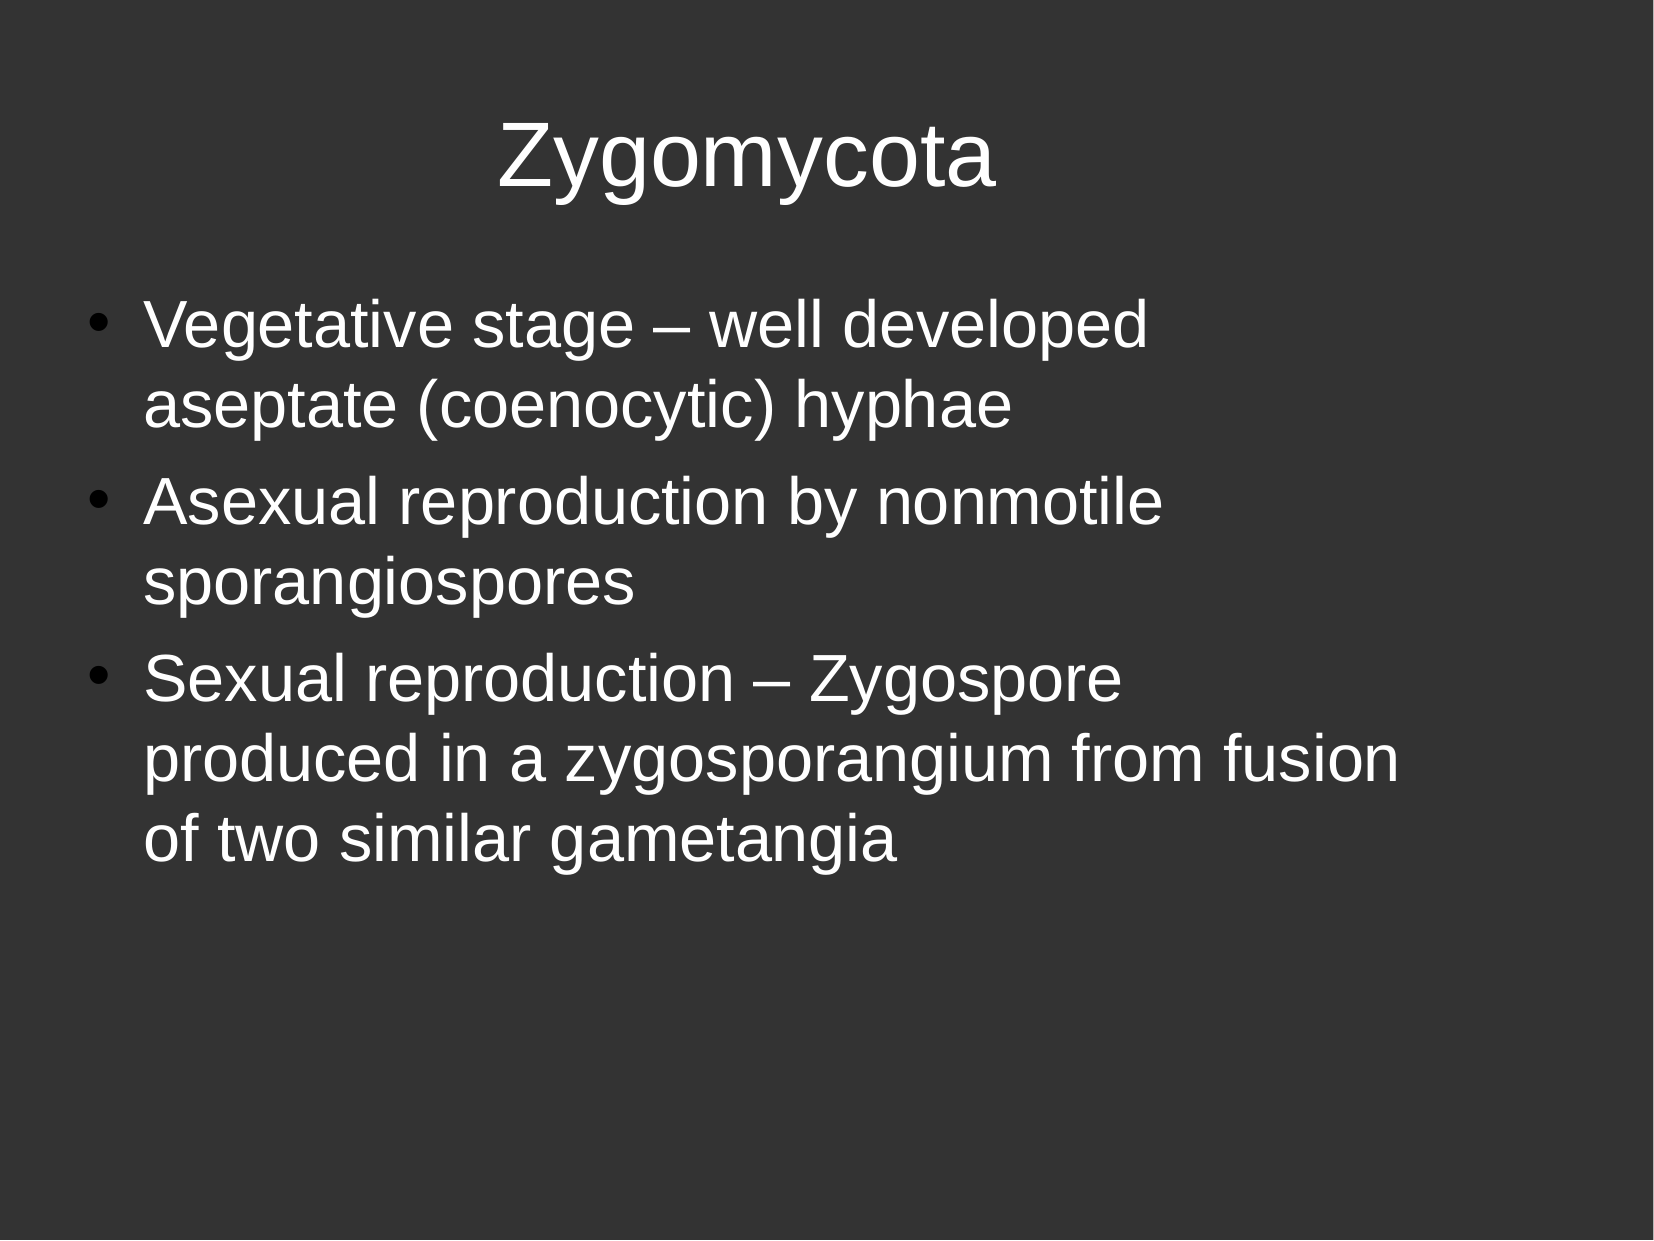

Zygomycota
Vegetative stage – well developed aseptate (coenocytic) hyphae
Asexual reproduction by nonmotile sporangiospores
Sexual reproduction – Zygospore produced in a zygosporangium from fusion of two similar gametangia